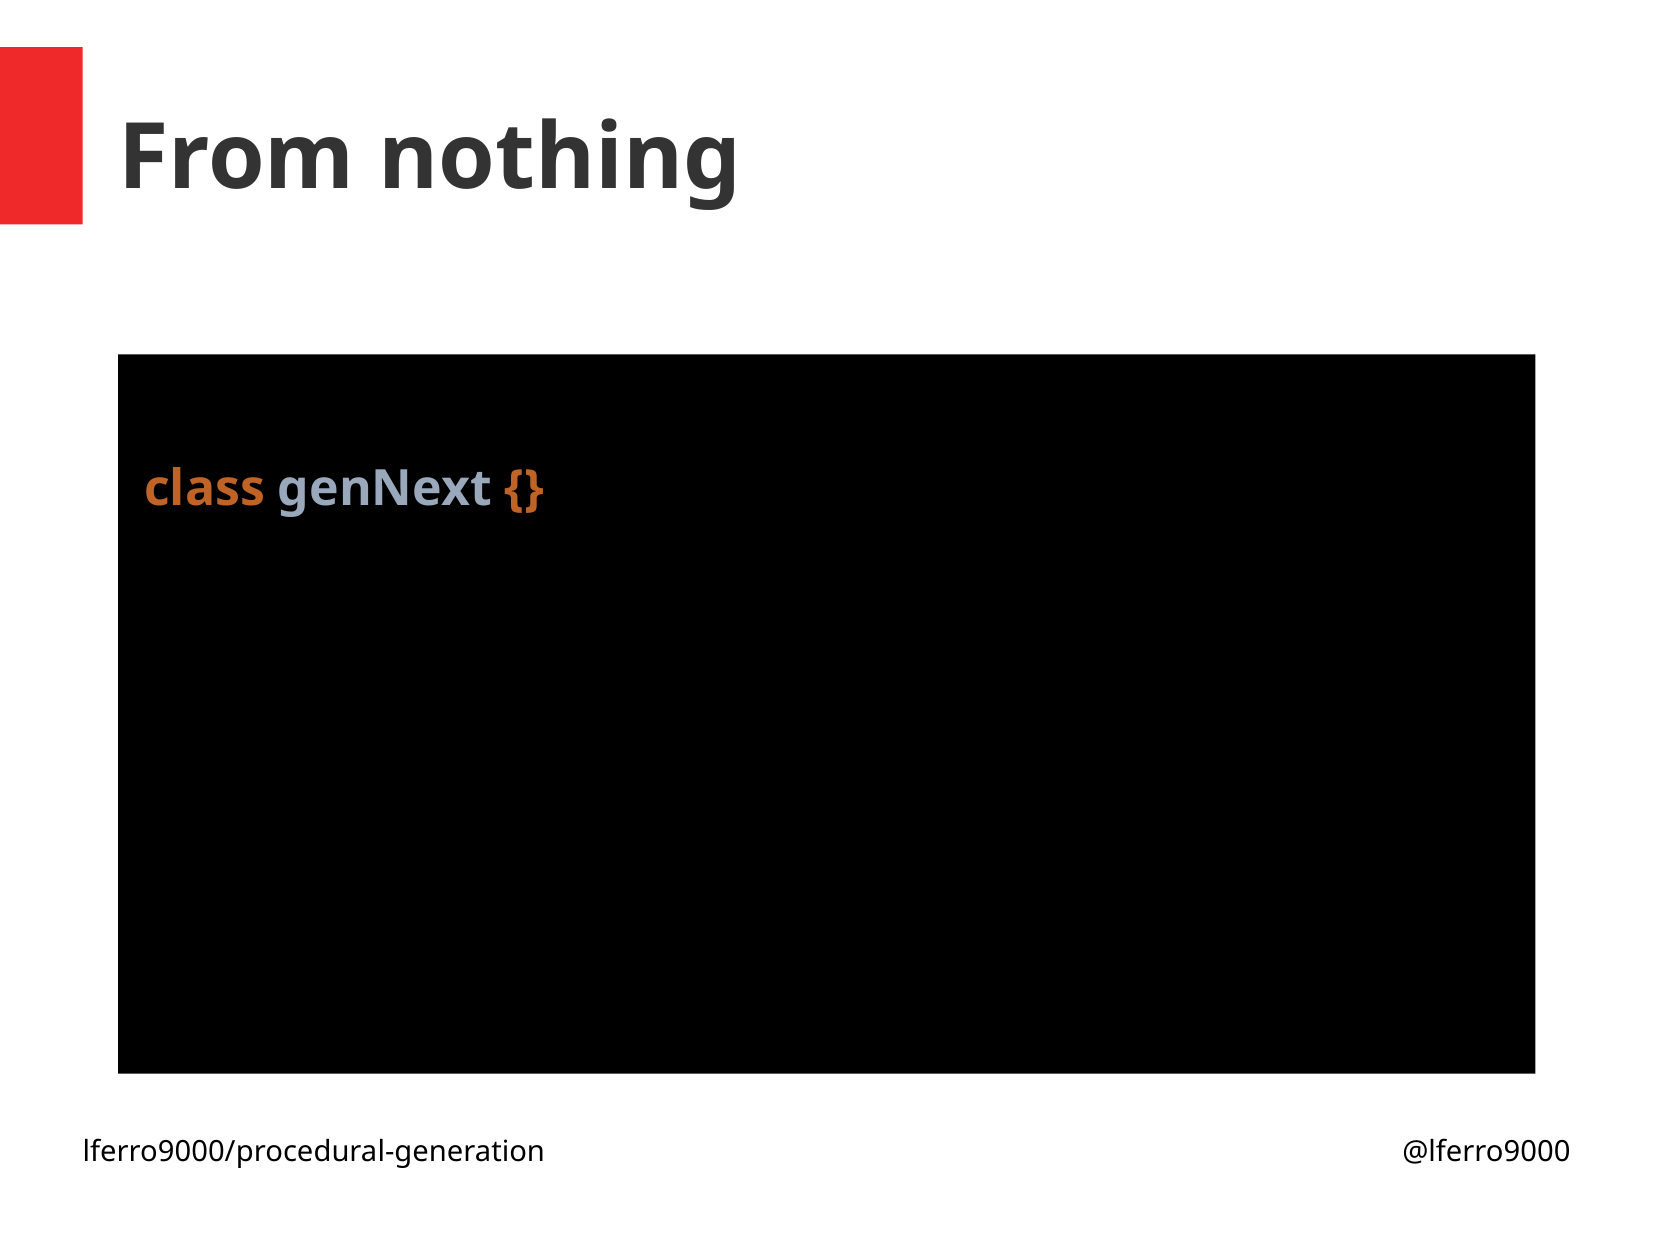

# From nothing
 class genNext {}
9